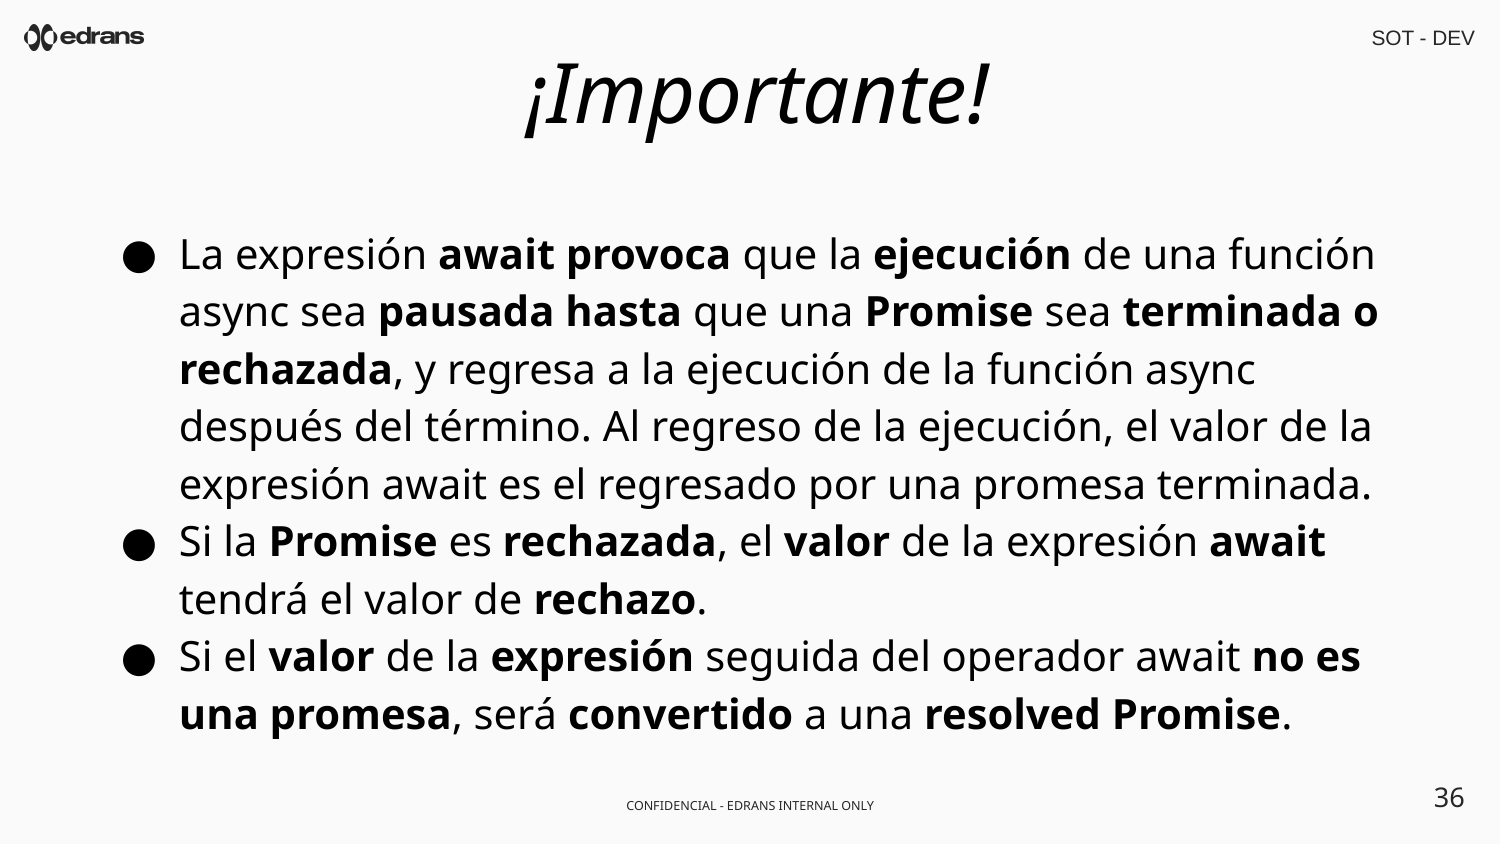

¡Importante!
SOT - DEV
La expresión await provoca que la ejecución de una función async sea pausada hasta que una Promise sea terminada o rechazada, y regresa a la ejecución de la función async después del término. Al regreso de la ejecución, el valor de la expresión await es el regresado por una promesa terminada.
Si la Promise es rechazada, el valor de la expresión await tendrá el valor de rechazo.
Si el valor de la expresión seguida del operador await no es una promesa, será convertido a una resolved Promise.
CONFIDENCIAL - EDRANS INTERNAL ONLY